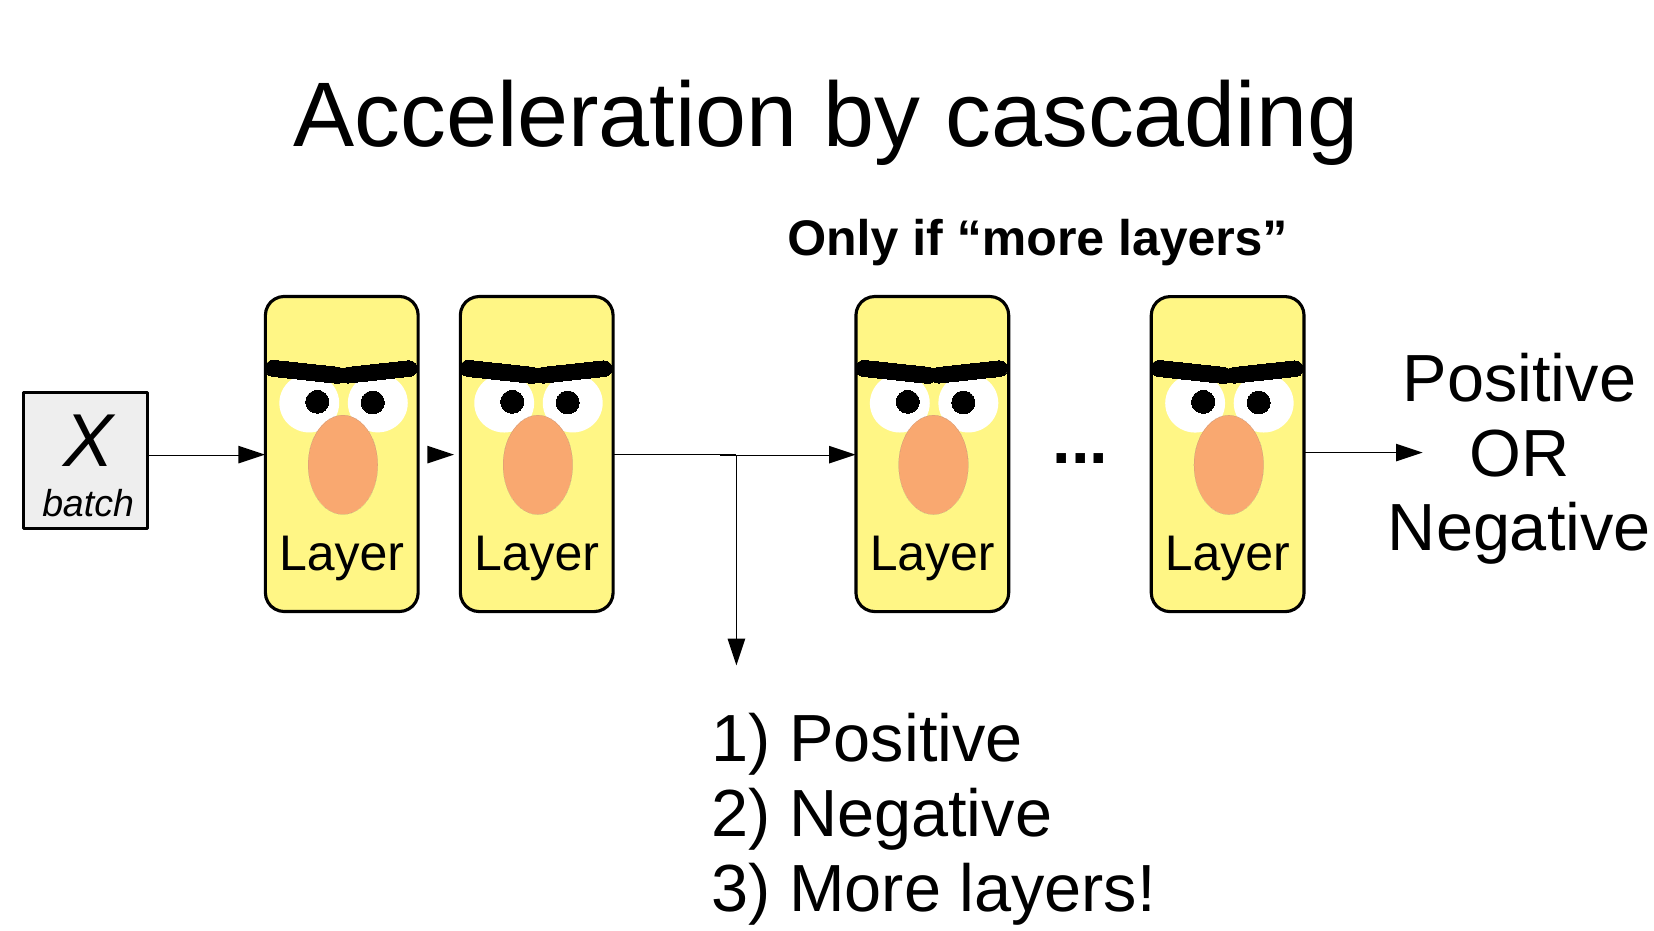

# Acceleration by cascading
Only if “more layers”
Layer
Layer
Layer
Layer
Positive
OR
Negative
X
batch
...
1) Positive
2) Negative
3) More layers!